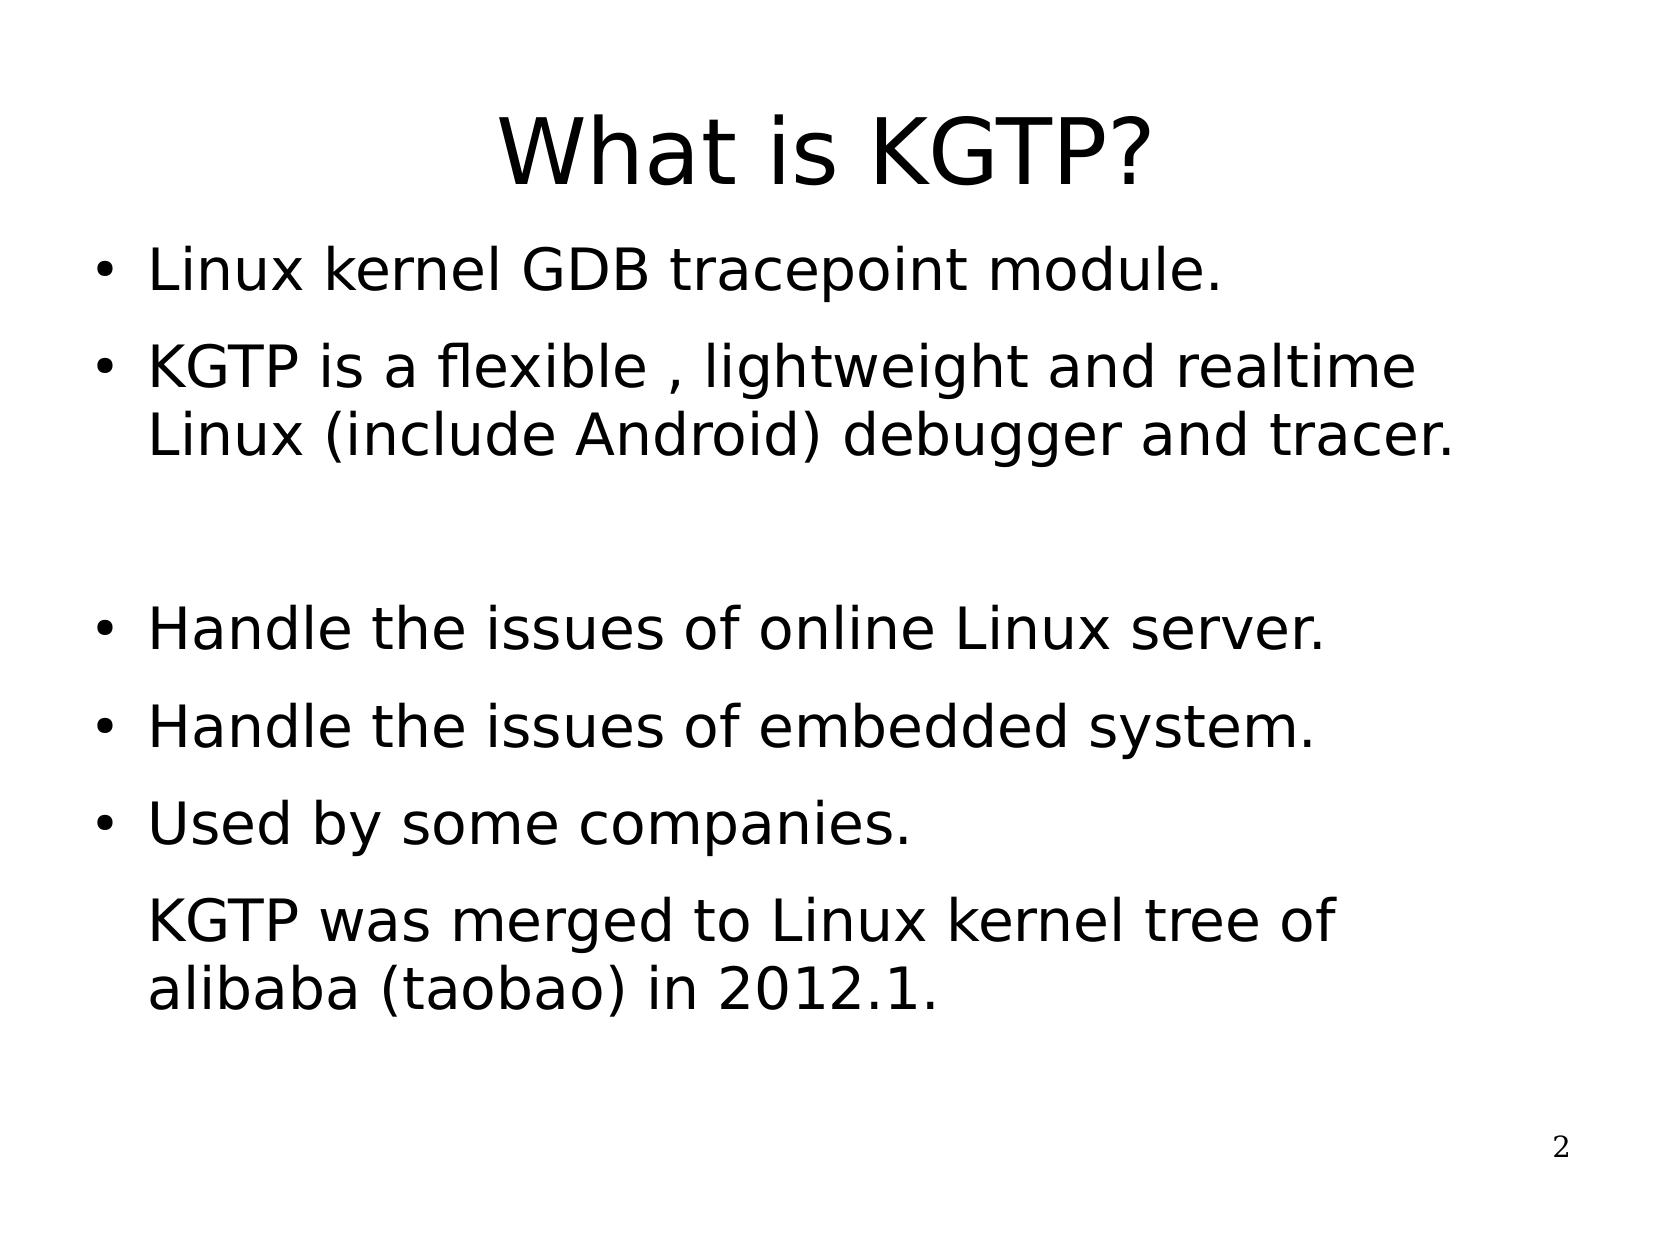

# What is KGTP?
Linux kernel GDB tracepoint module.
KGTP is a flexible , lightweight and realtime Linux (include Android) debugger and tracer.
Handle the issues of online Linux server.
Handle the issues of embedded system.
Used by some companies.
KGTP was merged to Linux kernel tree of alibaba (taobao) in 2012.1.
2